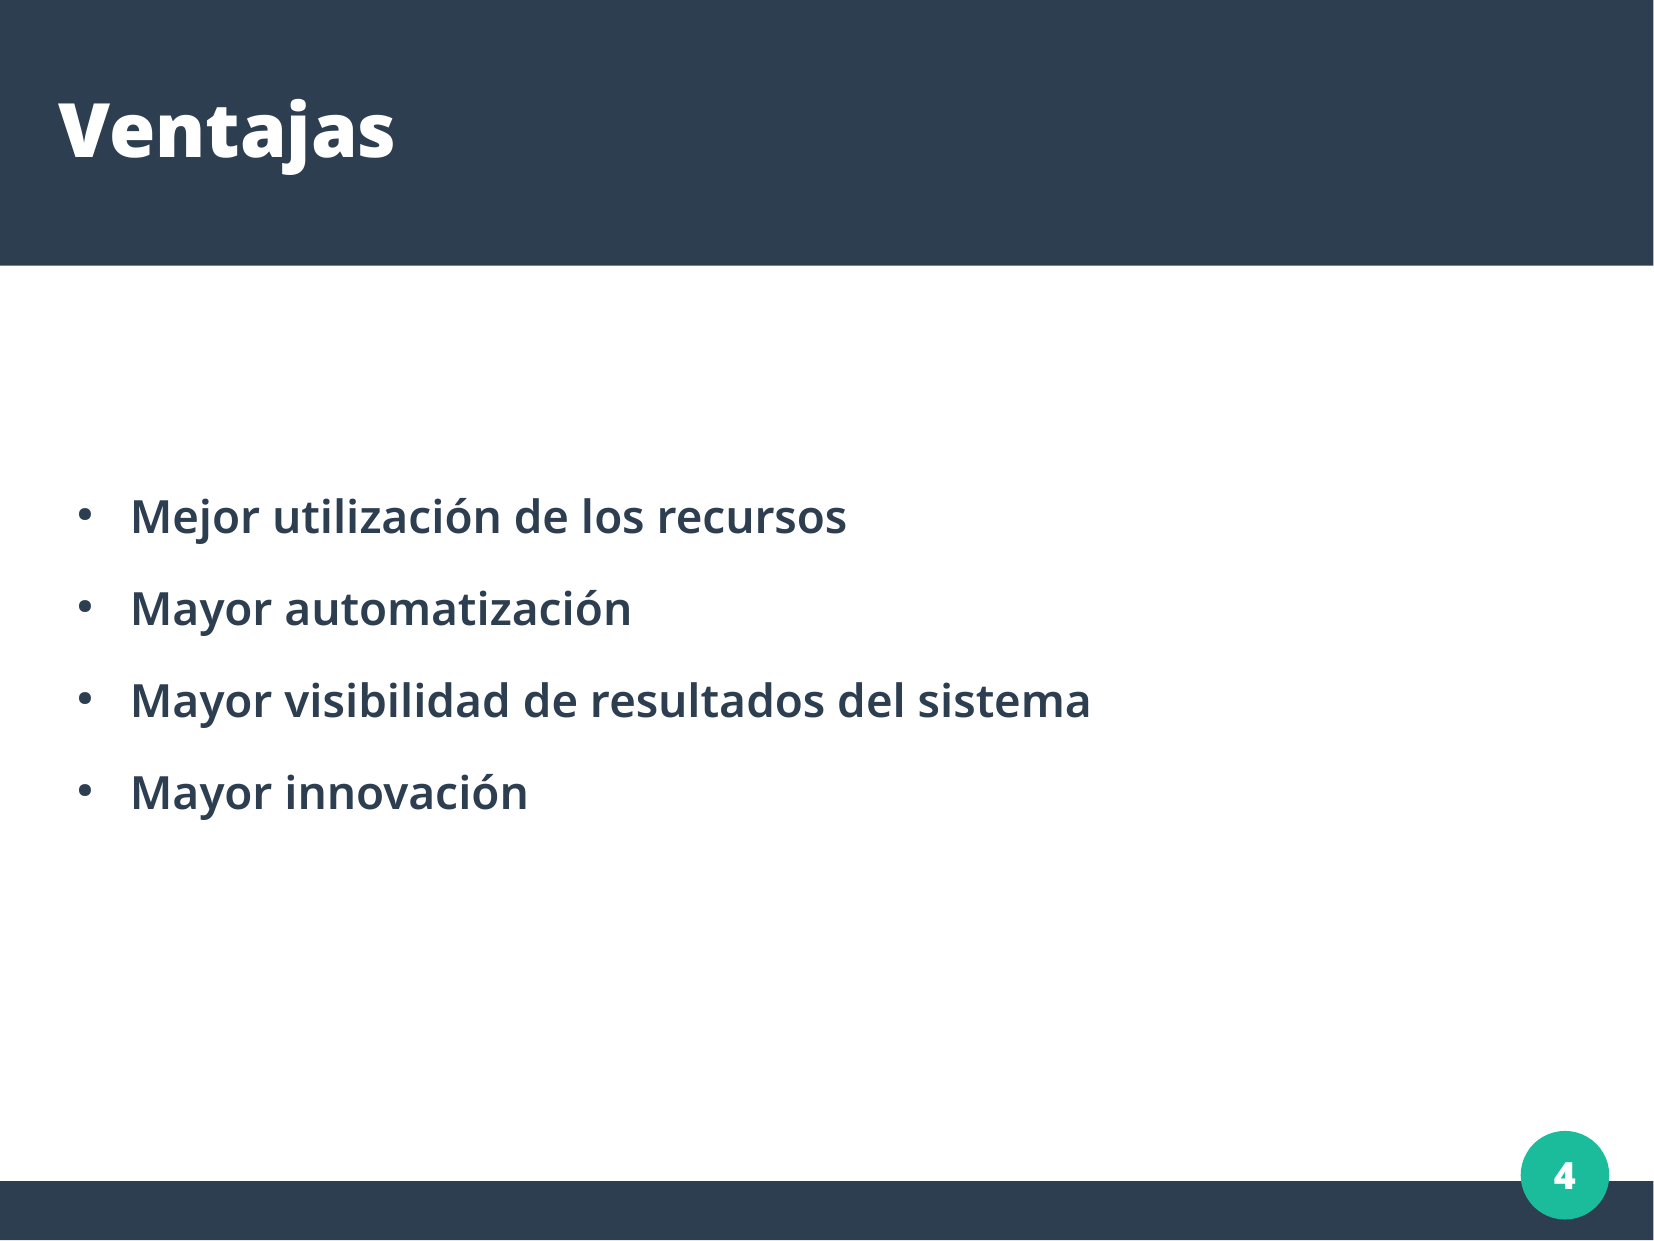

# Ventajas
Mejor utilización de los recursos
Mayor automatización
Mayor visibilidad de resultados del sistema
Mayor innovación
4